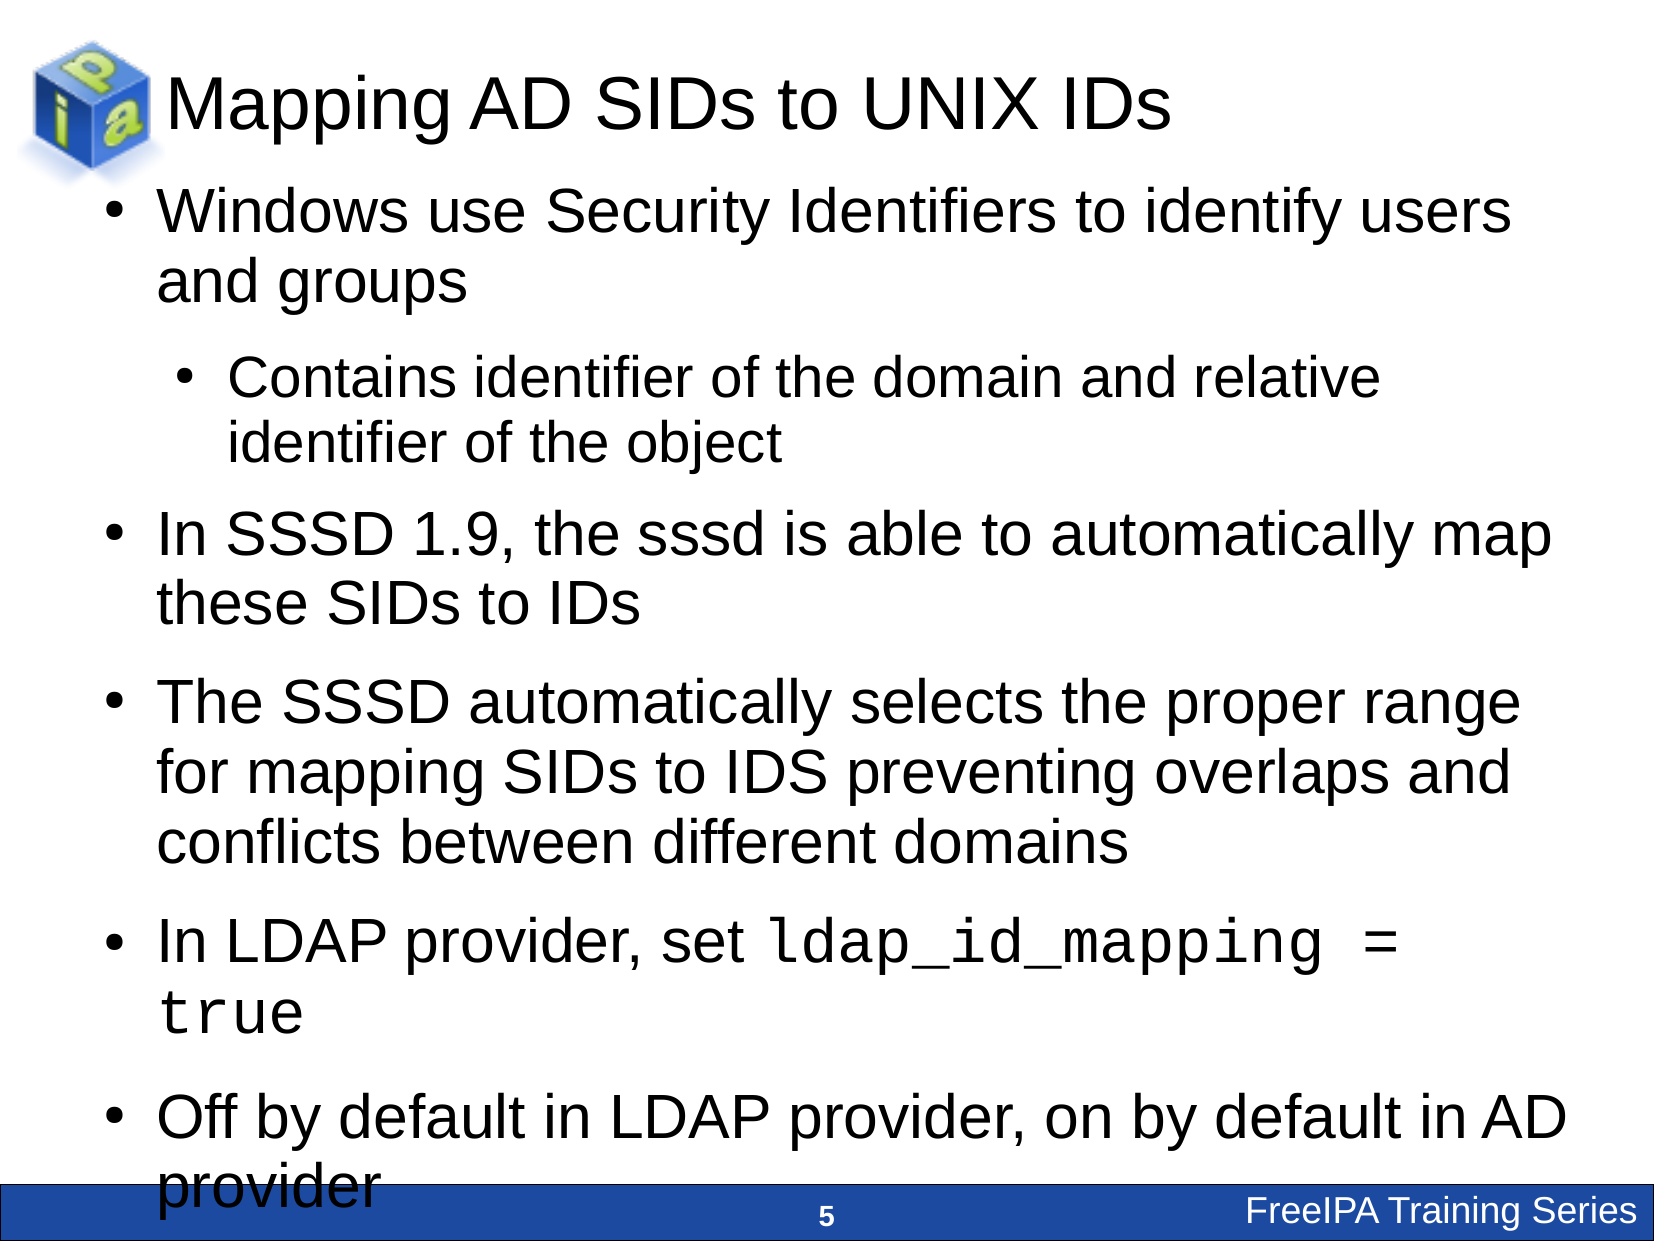

# Mapping AD SIDs to UNIX IDs
Windows use Security Identifiers to identify users and groups
Contains identifier of the domain and relative identifier of the object
In SSSD 1.9, the sssd is able to automatically map these SIDs to IDs
The SSSD automatically selects the proper range for mapping SIDs to IDS preventing overlaps and conflicts between different domains
In LDAP provider, set ldap_id_mapping = true
Off by default in LDAP provider, on by default in AD provider
5